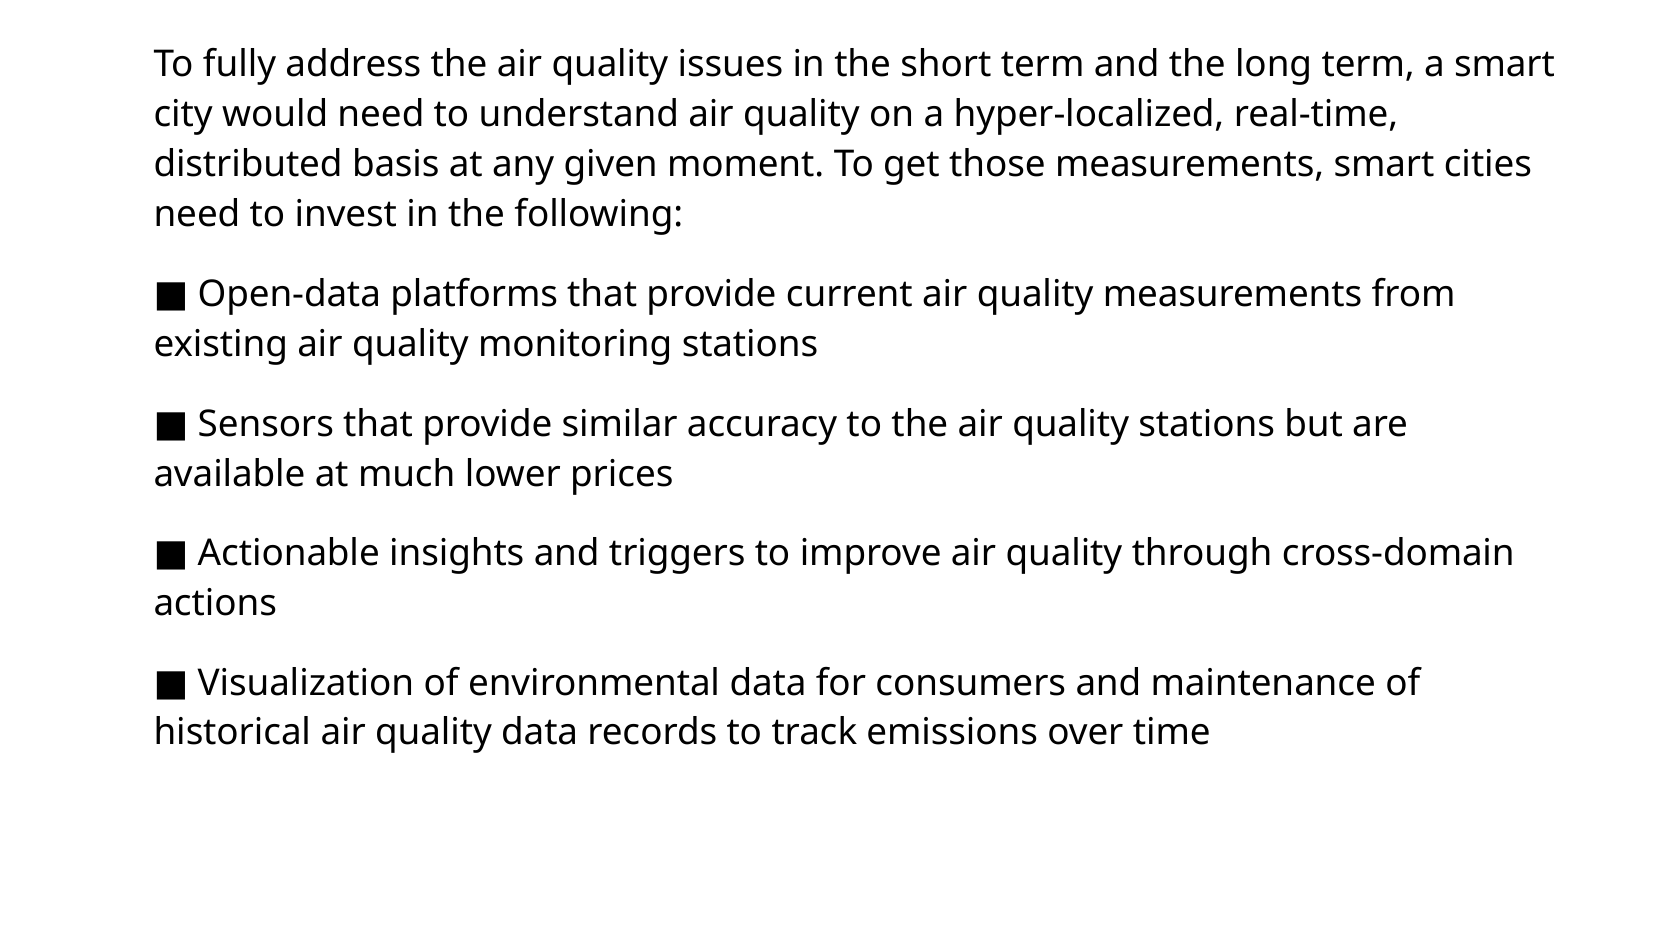

# To fully address the air quality issues in the short term and the long term, a smart city would need to understand air quality on a hyper-localized, real-time, distributed basis at any given moment. To get those measurements, smart cities need to invest in the following:
■ Open-data platforms that provide current air quality measurements from existing air quality monitoring stations
■ Sensors that provide similar accuracy to the air quality stations but are available at much lower prices
■ Actionable insights and triggers to improve air quality through cross-domain actions
■ Visualization of environmental data for consumers and maintenance of historical air quality data records to track emissions over time